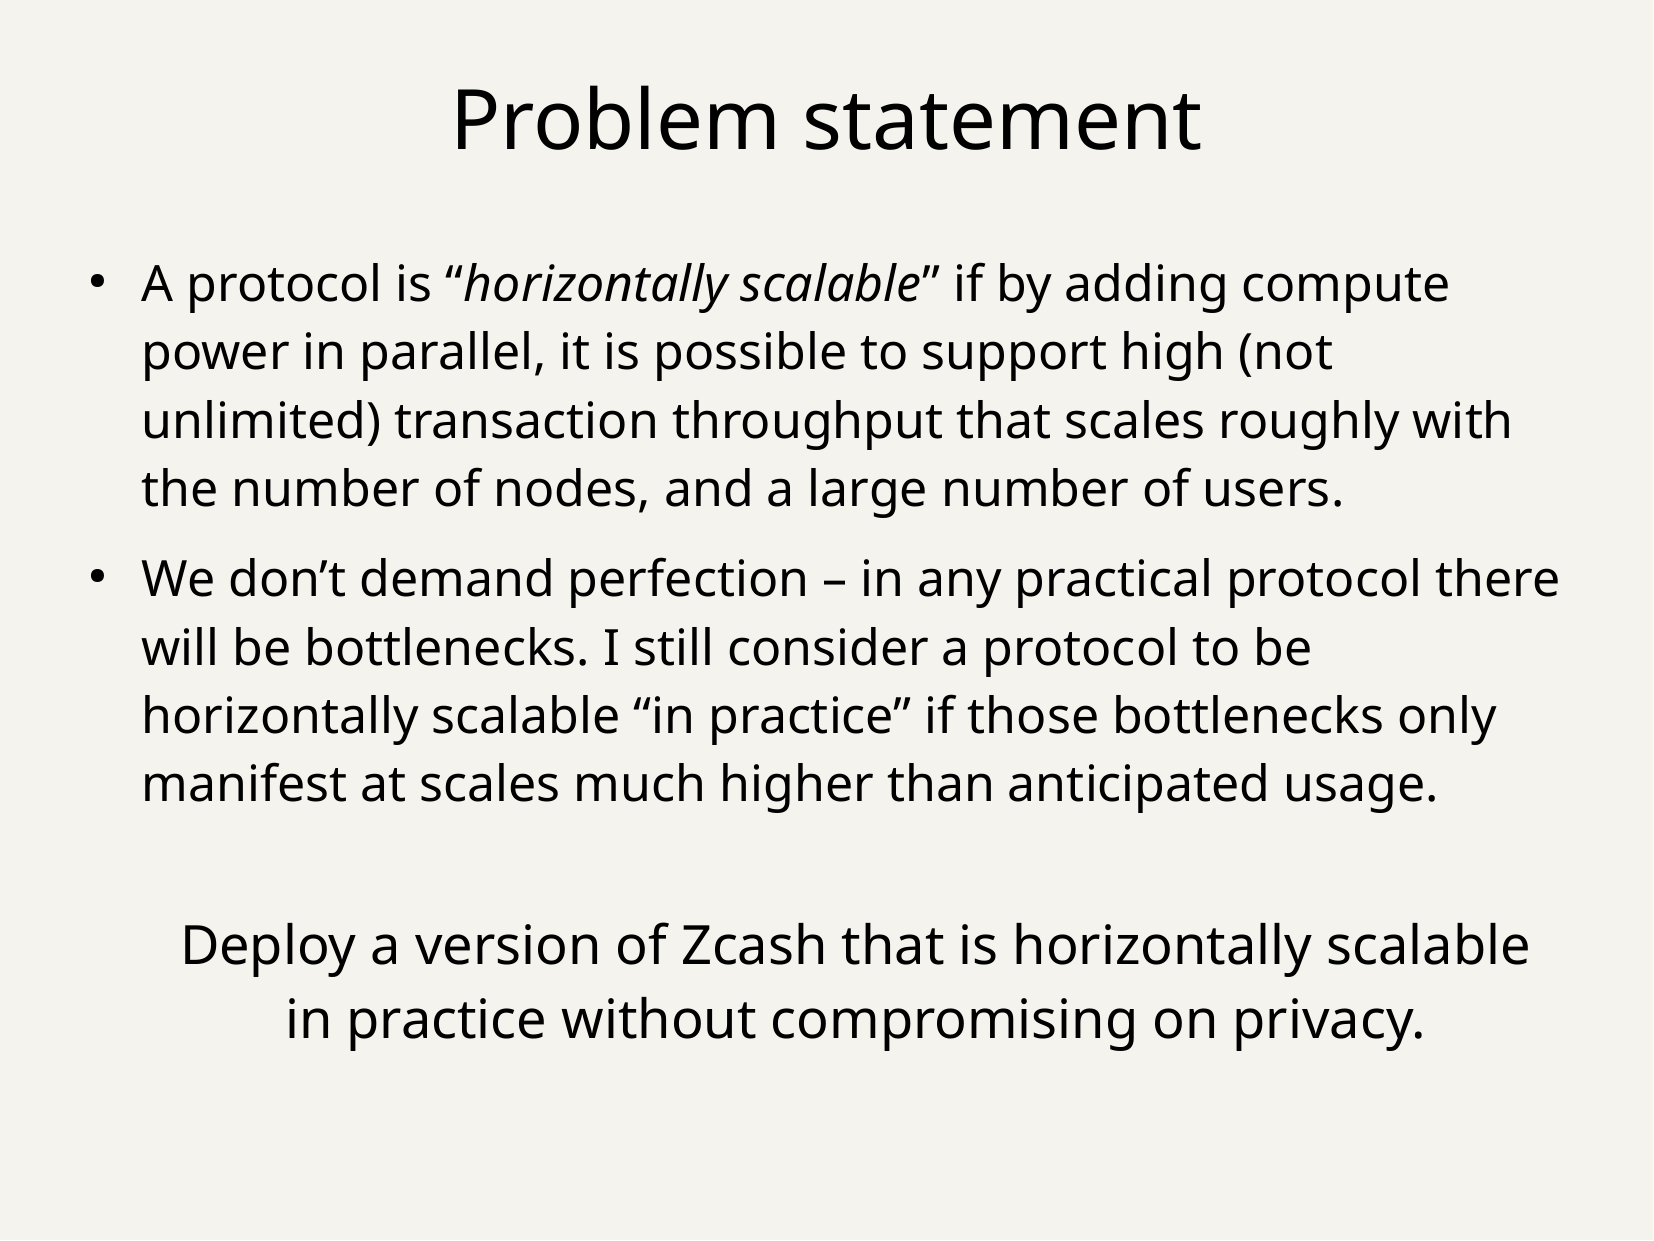

# Problem statement
A protocol is “horizontally scalable” if by adding compute power in parallel, it is possible to support high (not unlimited) transaction throughput that scales roughly with the number of nodes, and a large number of users.
We don’t demand perfection – in any practical protocol there will be bottlenecks. I still consider a protocol to be horizontally scalable “in practice” if those bottlenecks only manifest at scales much higher than anticipated usage.
Deploy a version of Zcash that is horizontally scalable
in practice without compromising on privacy.